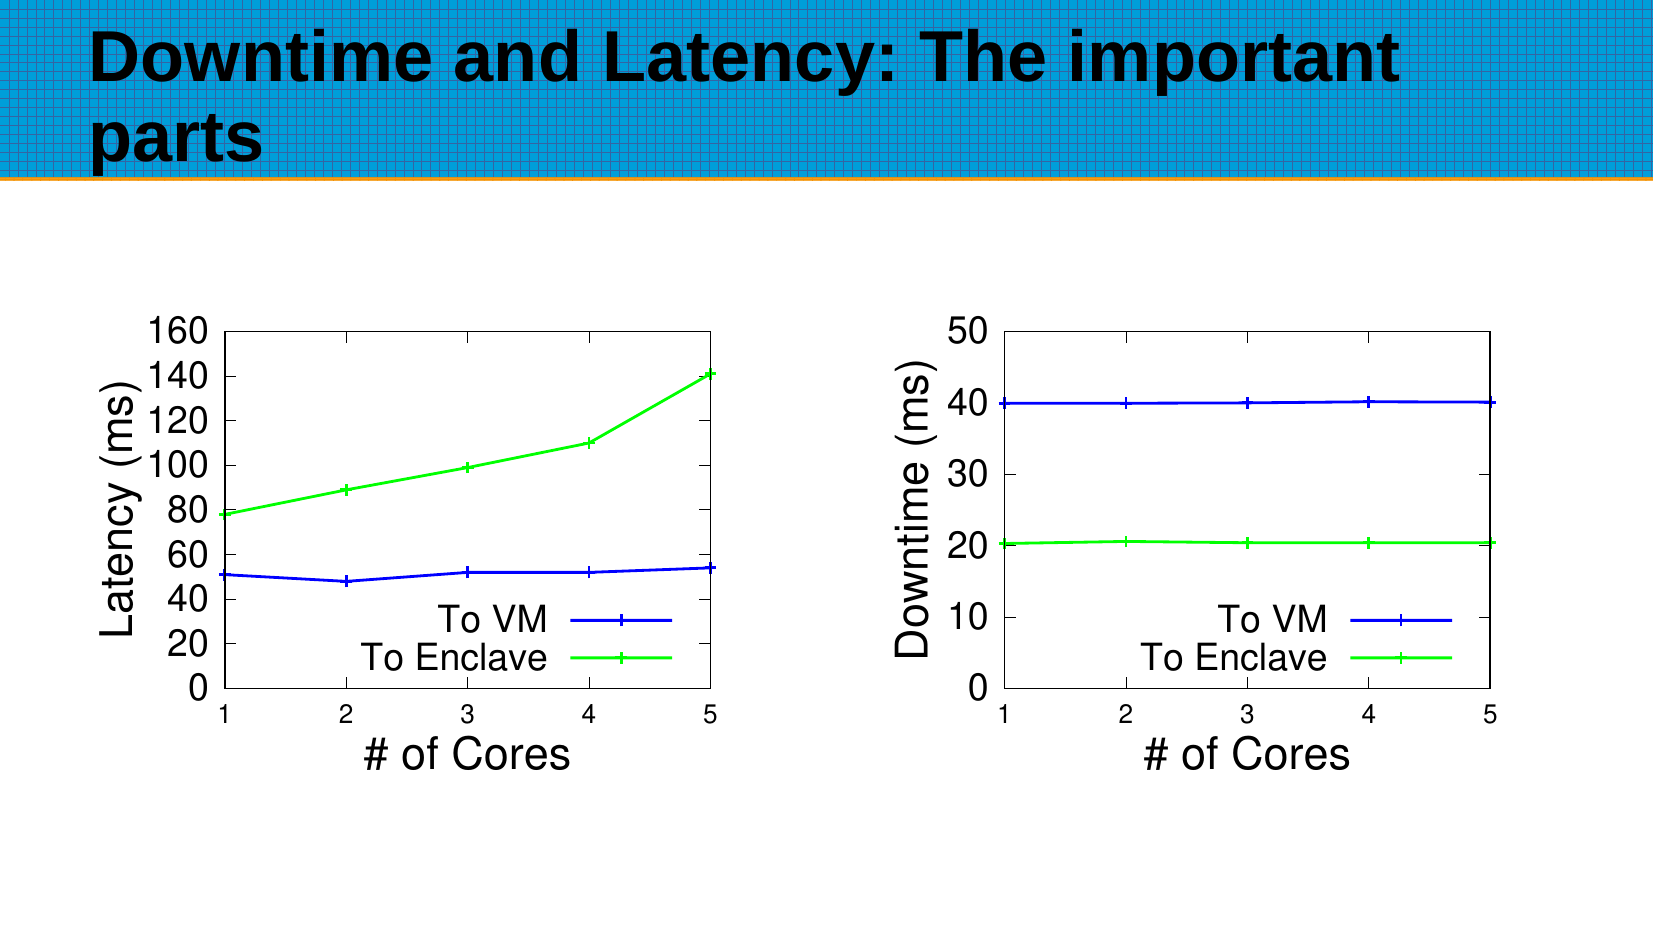

# Downtime and Latency: The important parts